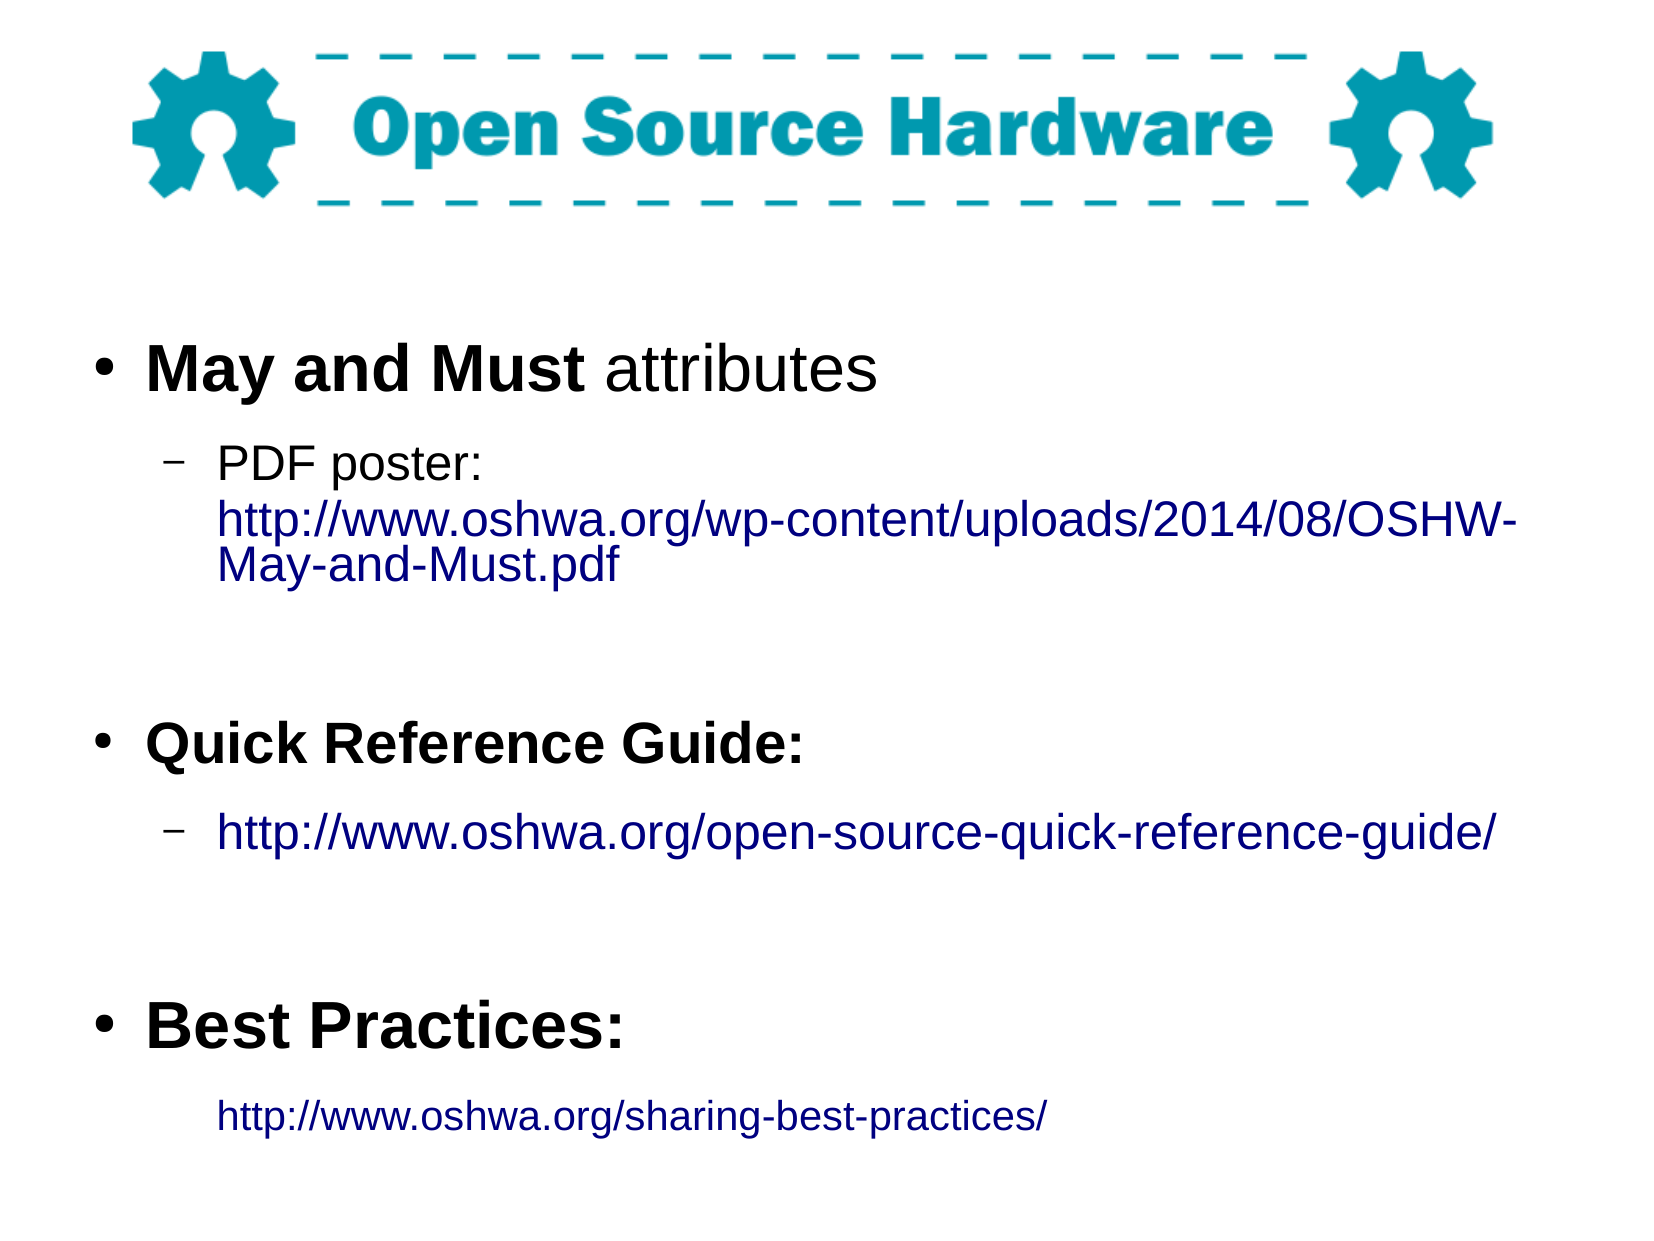

# May and Must attributes
PDF poster: http://www.oshwa.org/wp-content/uploads/2014/08/OSHW-May-and-Must.pdf
Quick Reference Guide:
http://www.oshwa.org/open-source-quick-reference-guide/
Best Practices:
http://www.oshwa.org/sharing-best-practices/